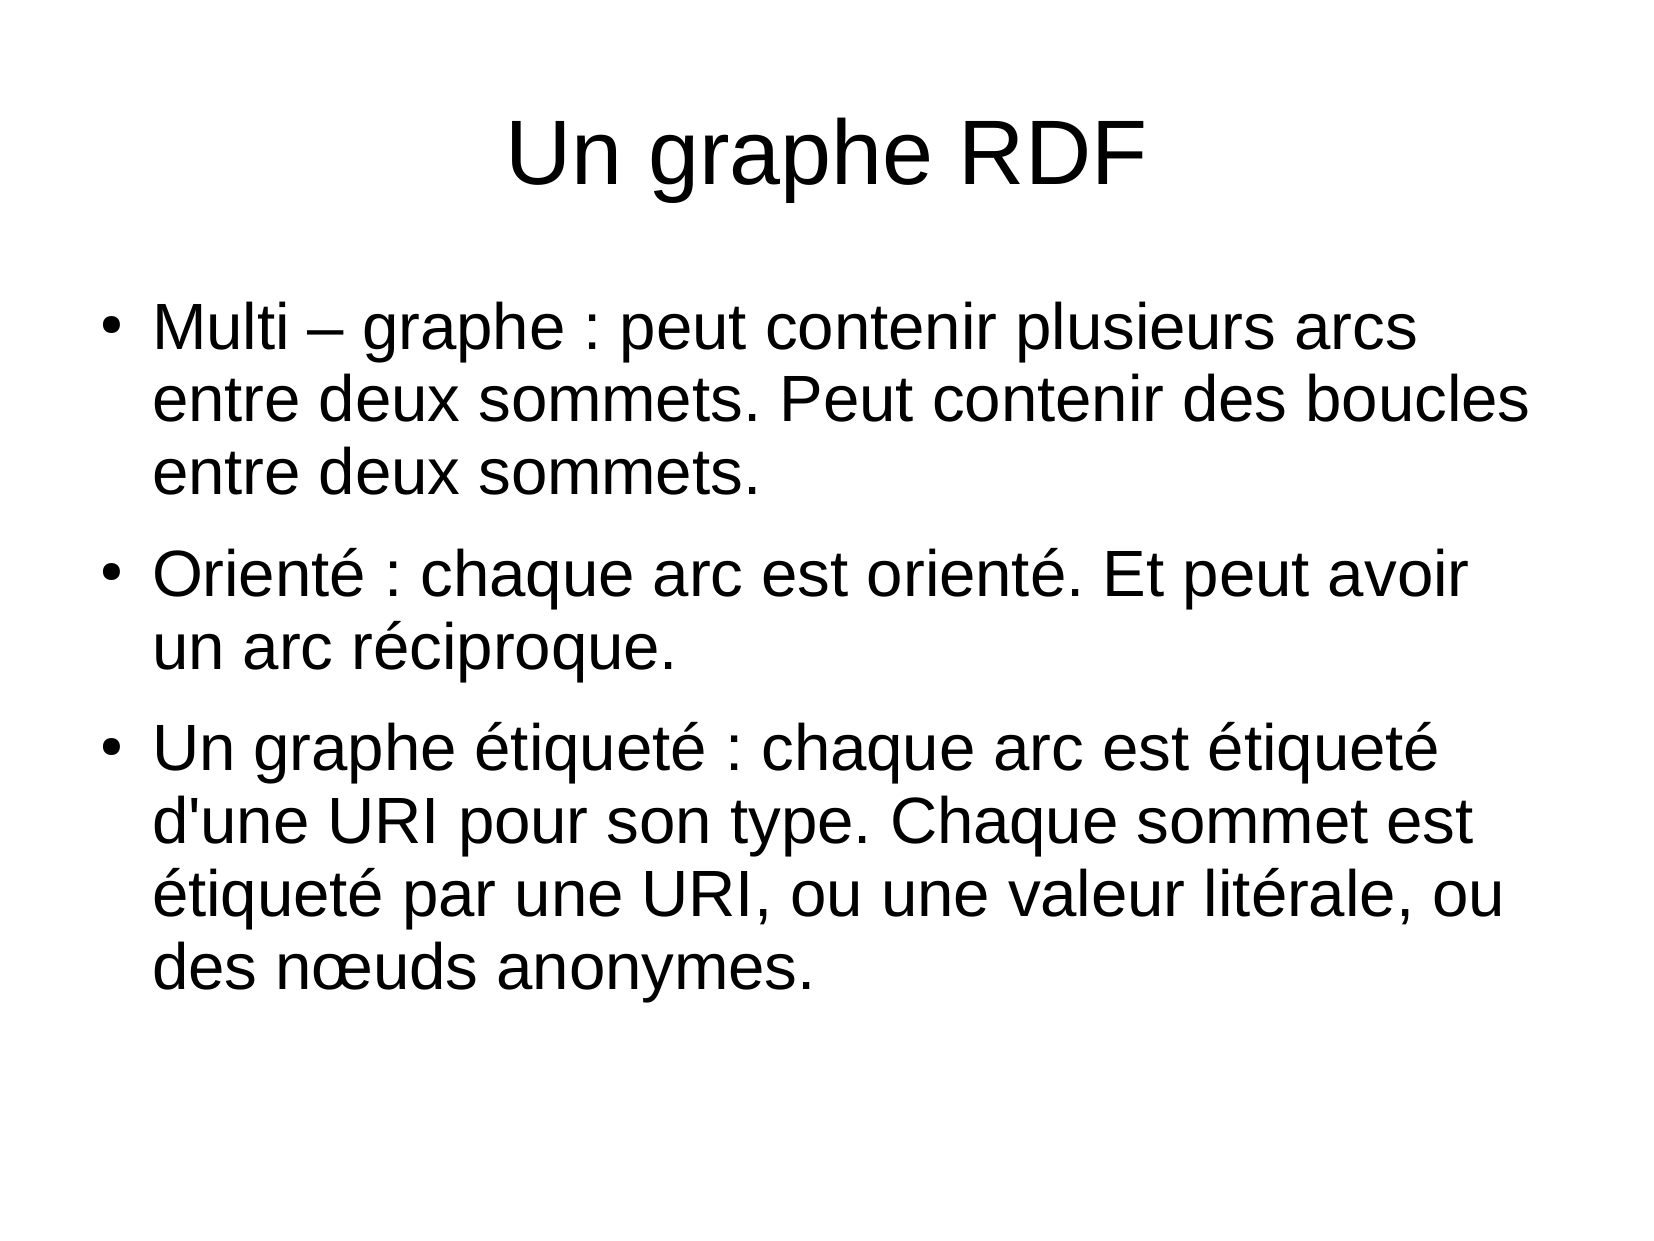

# Un graphe RDF
Multi – graphe : peut contenir plusieurs arcs entre deux sommets. Peut contenir des boucles entre deux sommets.
Orienté : chaque arc est orienté. Et peut avoir un arc réciproque.
Un graphe étiqueté : chaque arc est étiqueté d'une URI pour son type. Chaque sommet est étiqueté par une URI, ou une valeur litérale, ou des nœuds anonymes.